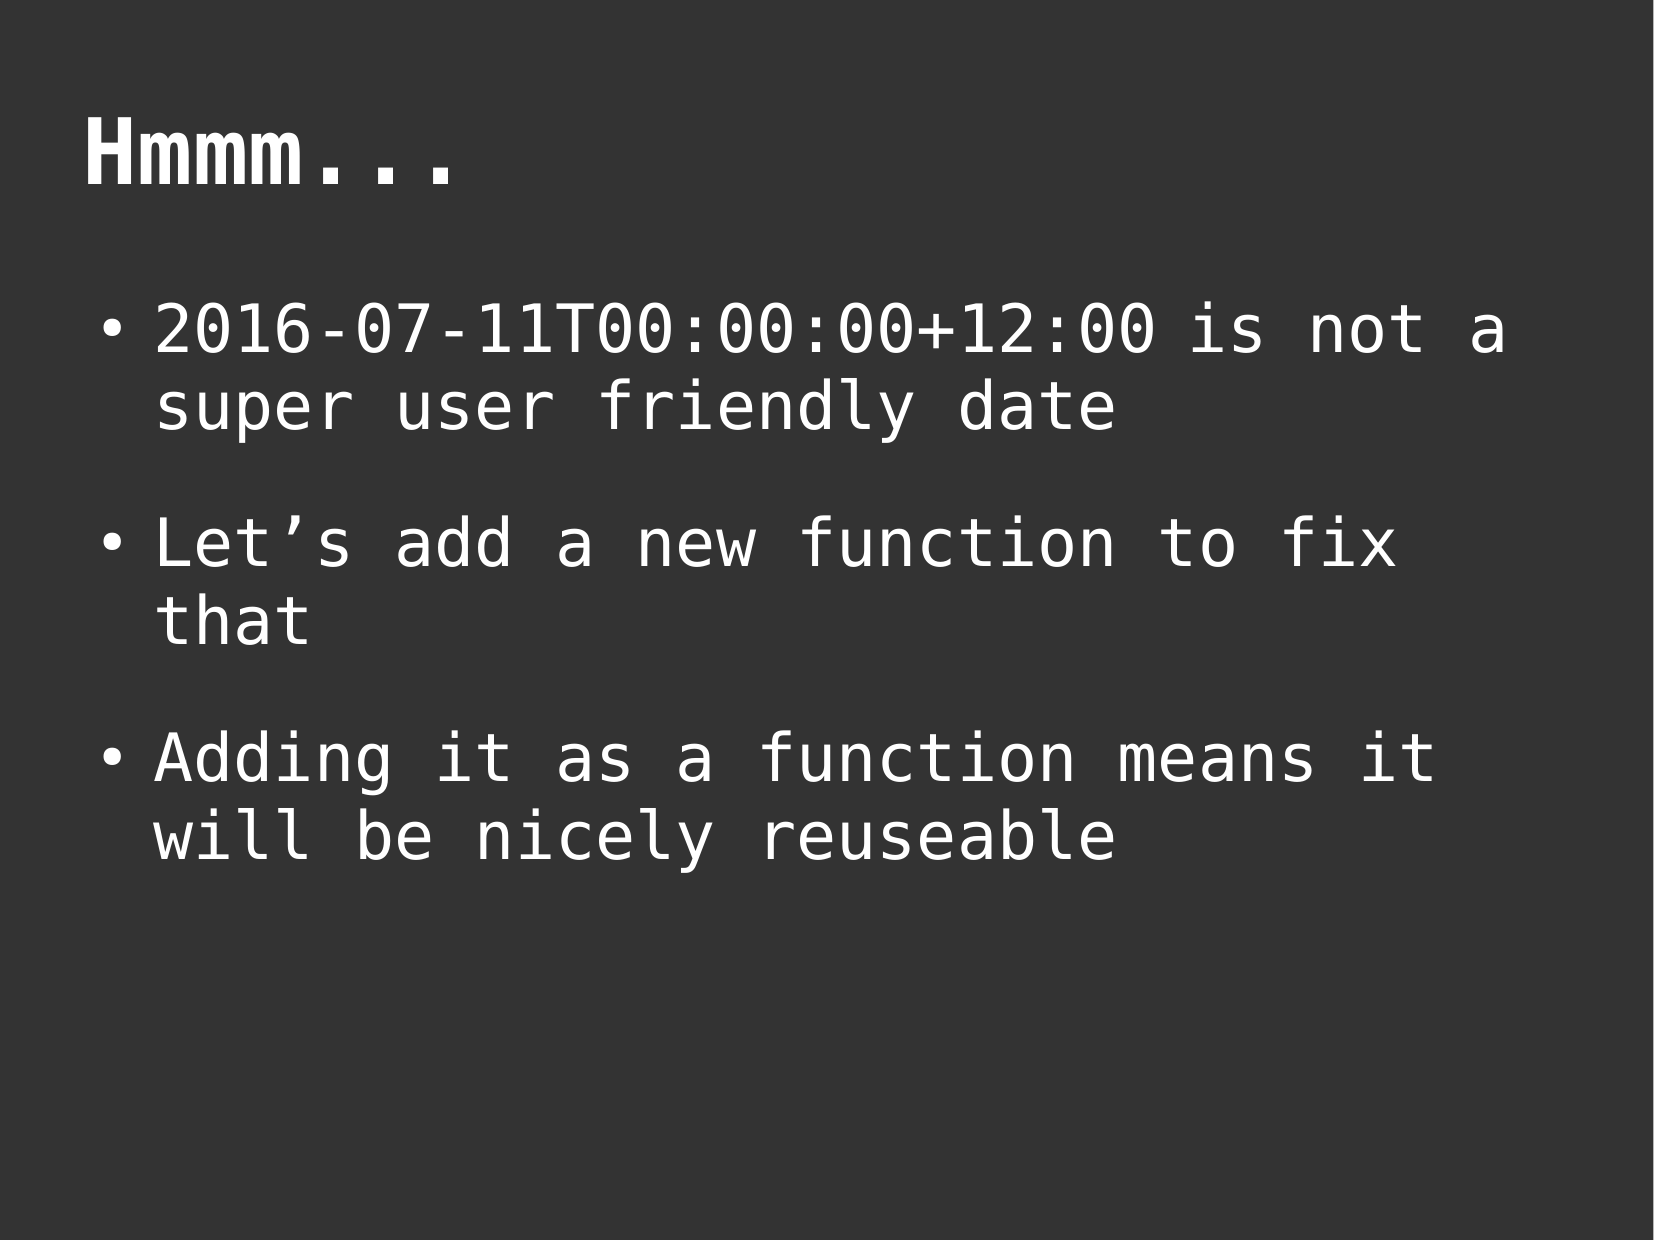

# Hmmm...
2016-07-11T00:00:00+12:00	is not a super user friendly date
Let’s add a new function to fix that
Adding it as a function means it will be nicely reuseable